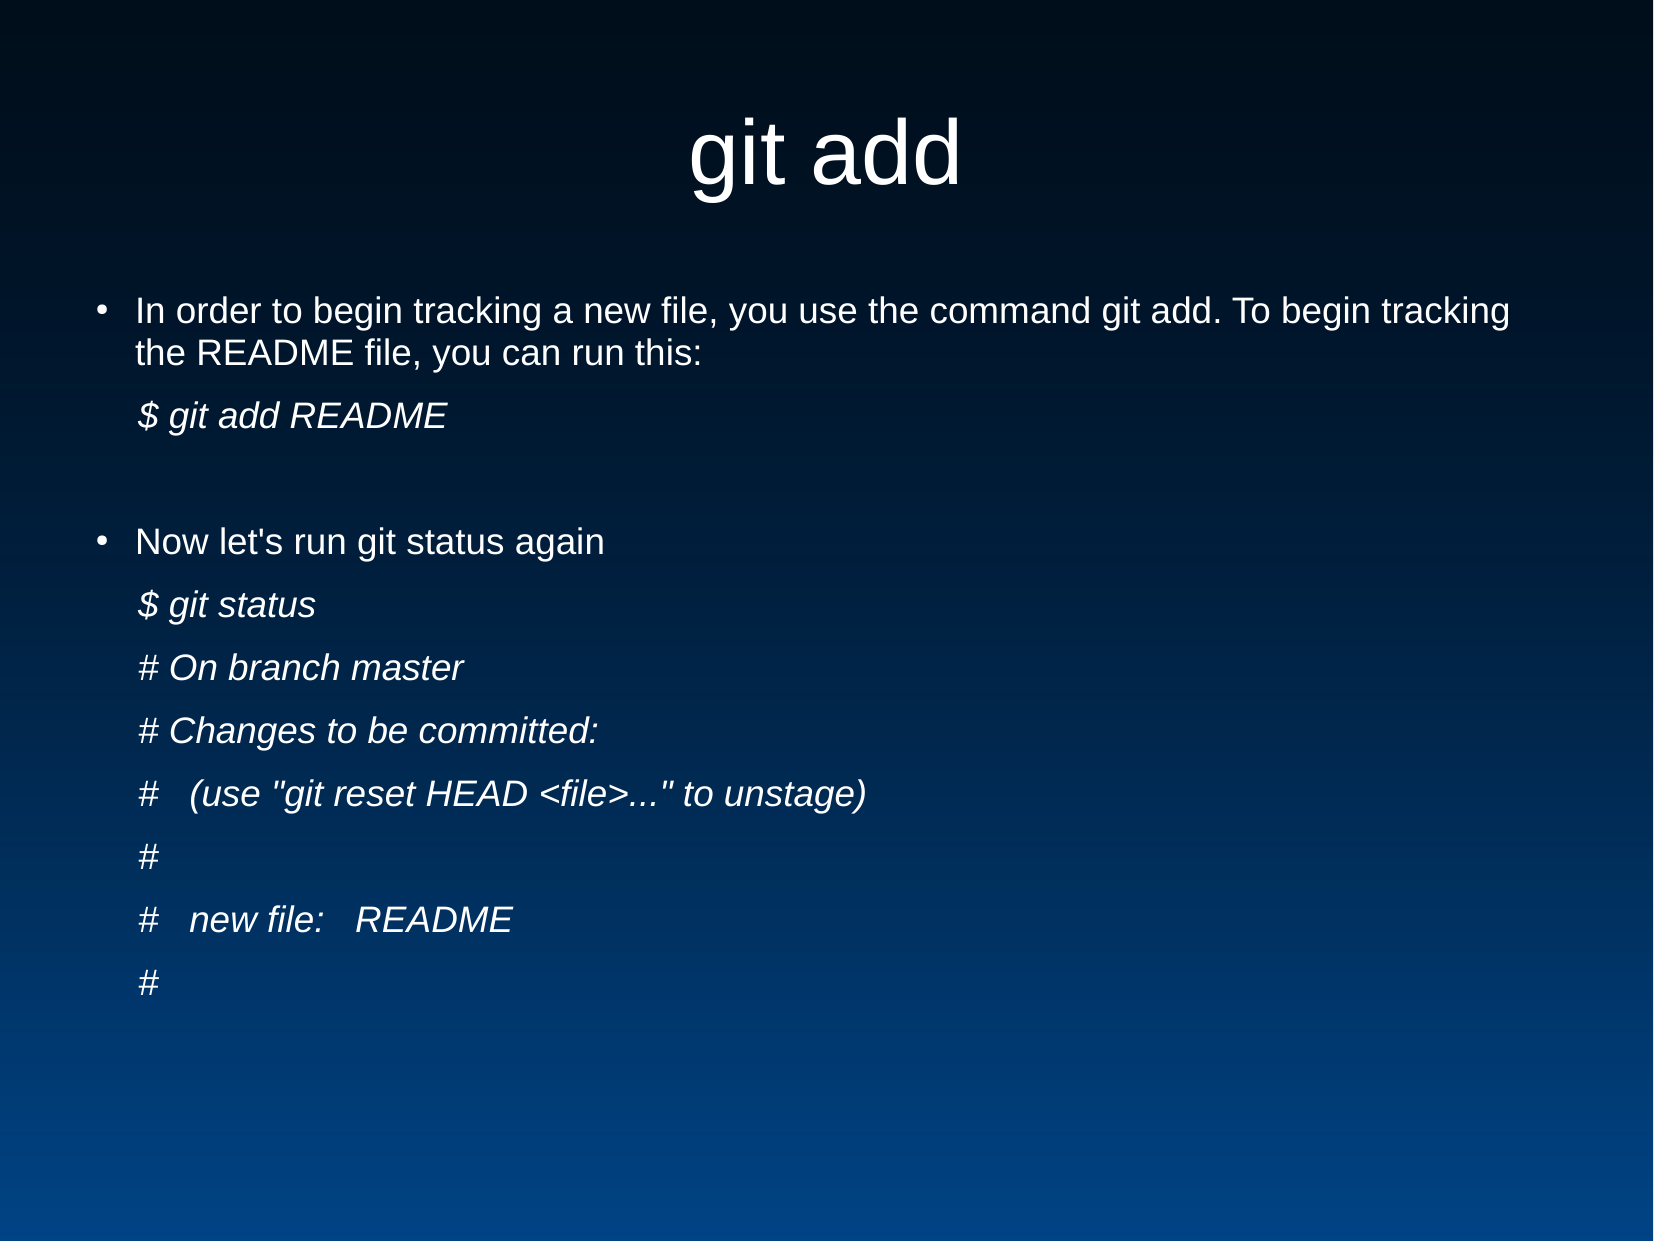

# git add
In order to begin tracking a new file, you use the command git add. To begin tracking the README file, you can run this:
 		$ git add README
Now let's run git status again
 	$ git status
 	# On branch master
 	# Changes to be committed:
 	# (use "git reset HEAD <file>..." to unstage)
 	#
 	# new file: README
 	#